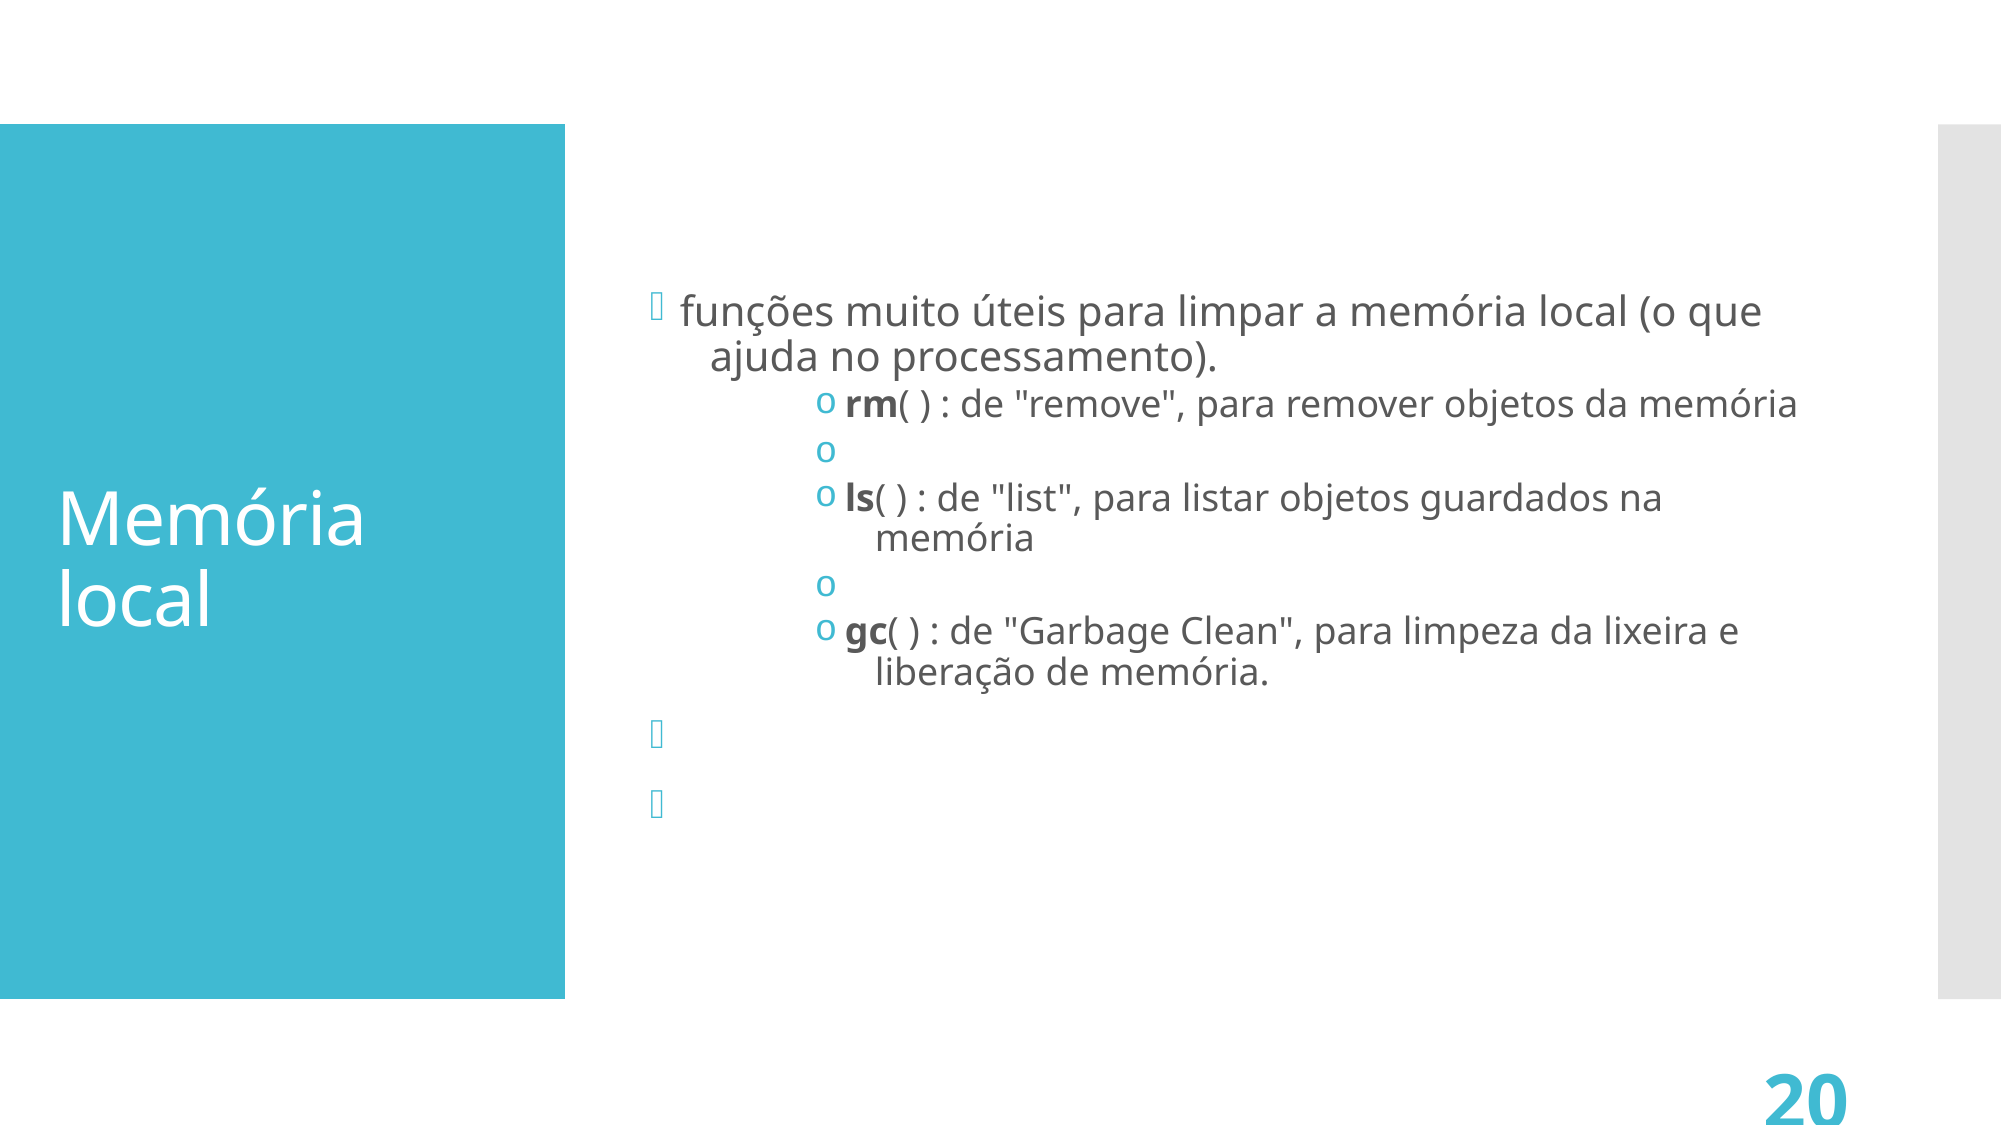

funções muito úteis para limpar a memória local (o que ajuda no processamento).
rm( ) : de "remove", para remover objetos da memória
ls( ) : de "list", para listar objetos guardados na memória
gc( ) : de "Garbage Clean", para limpeza da lixeira e liberação de memória.
# Memória local